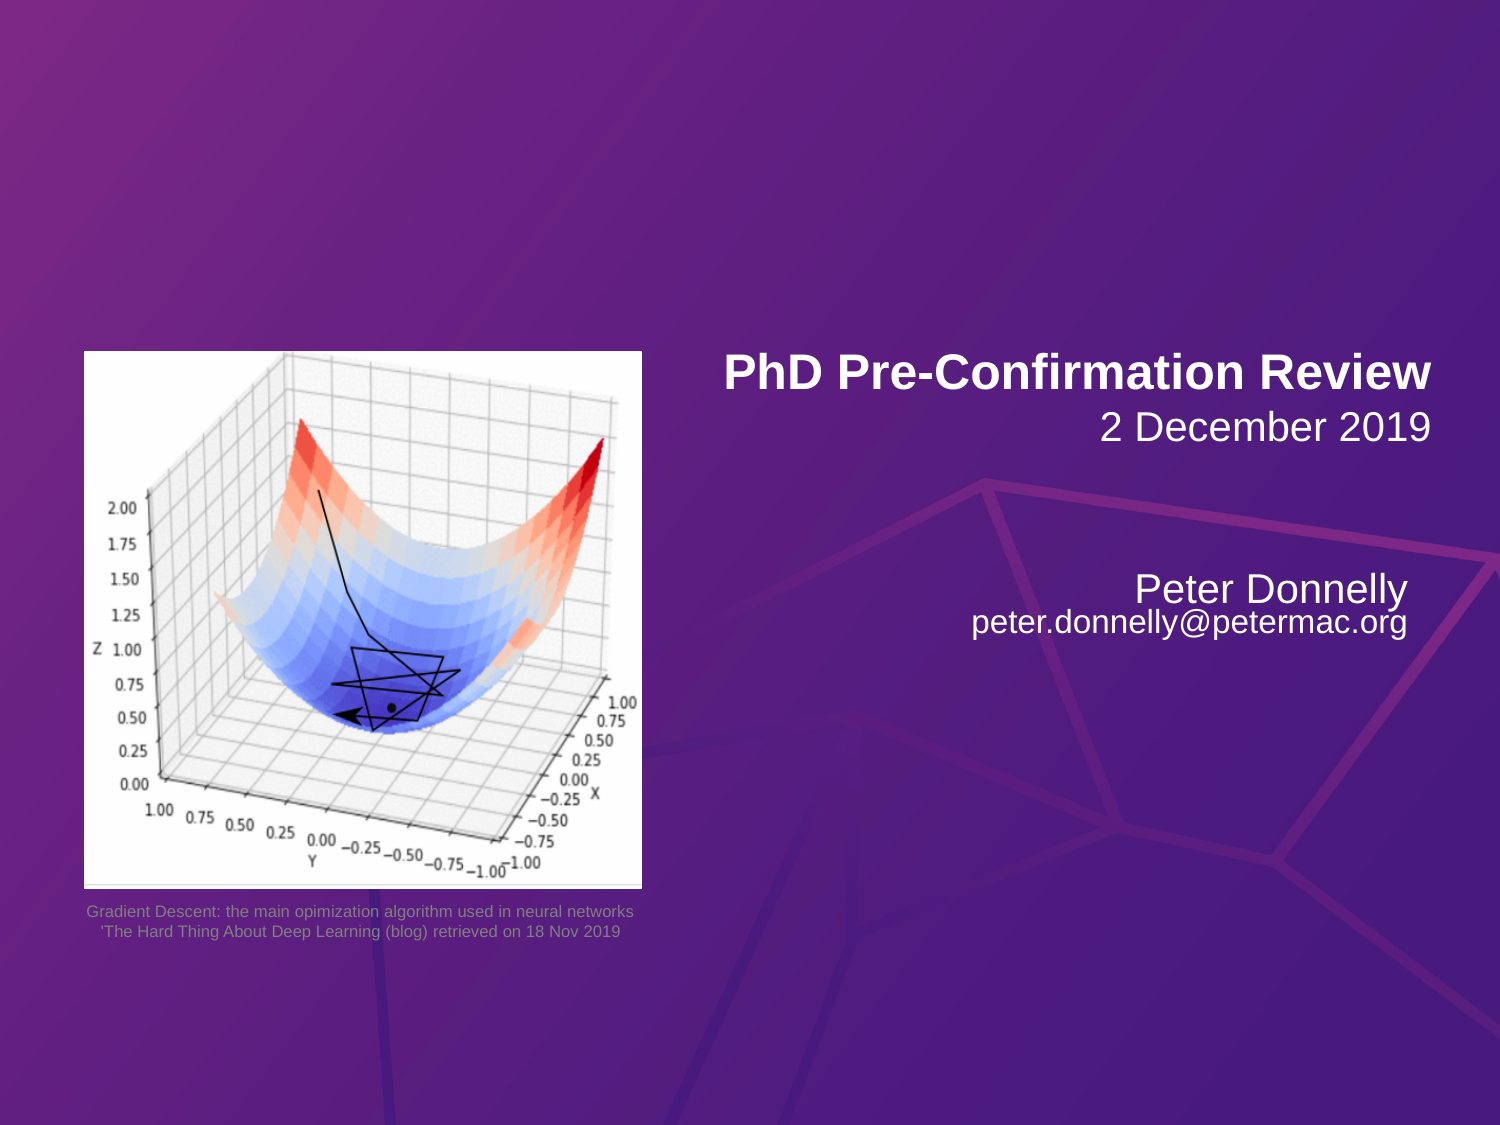

# PhD Pre-Confirmation Review 2 December 2019
Peter Donnelly
peter.donnelly@petermac.org
Gradient Descent: the main opimization algorithm used in neural networks
'The Hard Thing About Deep Learning (blog) retrieved on 18 Nov 2019